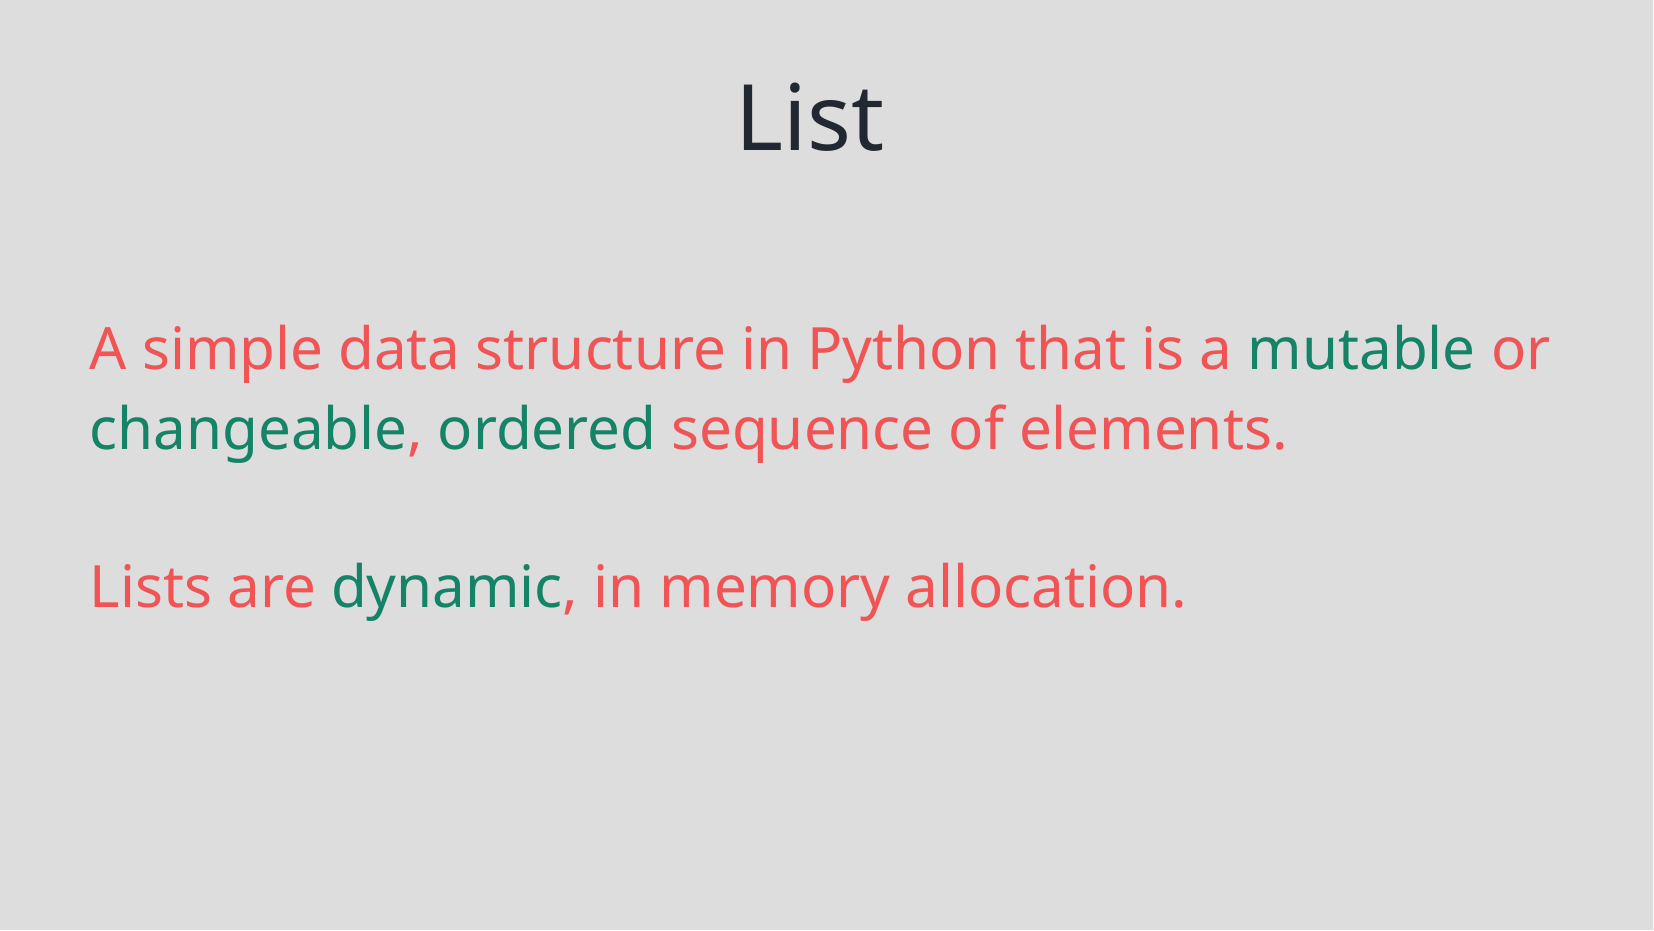

# List
A simple data structure in Python that is a mutable or changeable, ordered sequence of elements.
Lists are dynamic, in memory allocation.